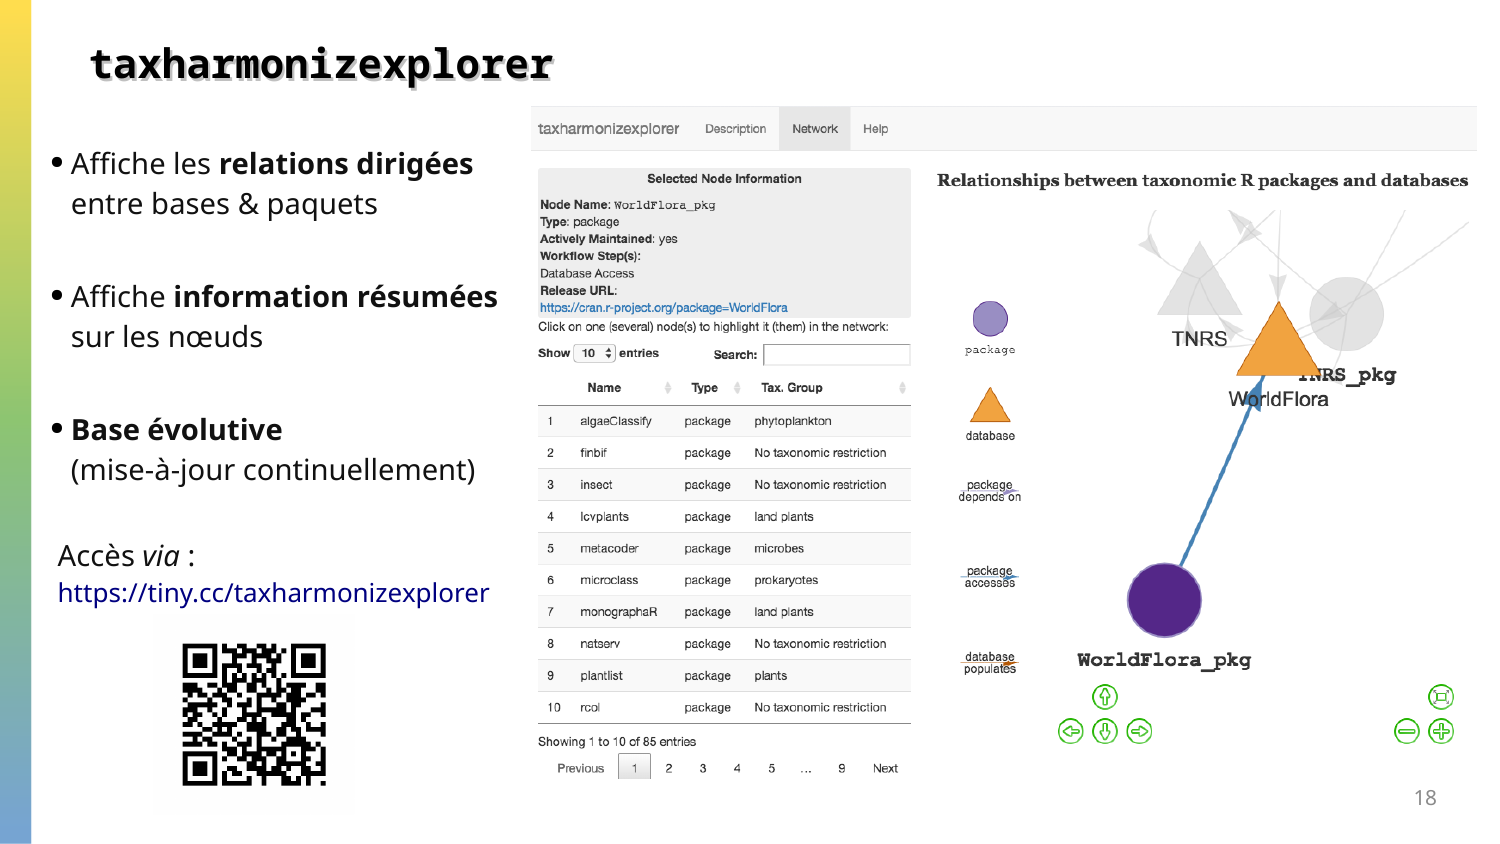

# taxharmonizexplorer
Affiche les relations dirigées entre bases & paquets
Affiche information résumées sur les nœuds
Base évolutive
(mise-à-jour continuellement)
Accès via :
https://tiny.cc/taxharmonizexplorer